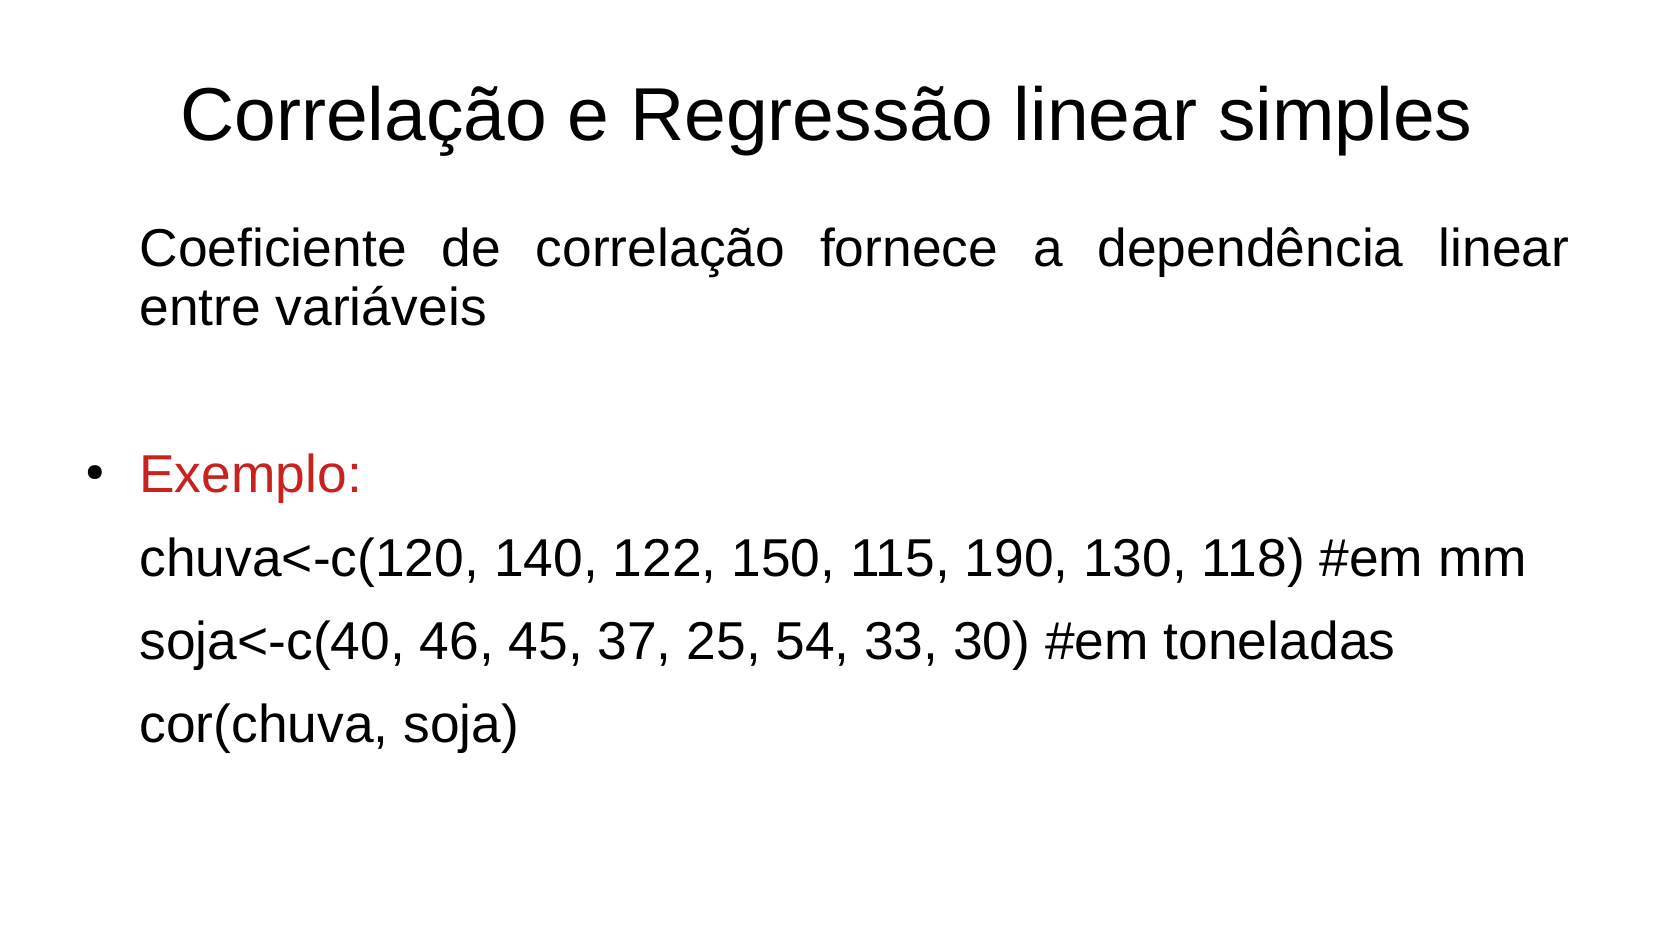

# Correlação e Regressão linear simples
Coeficiente de correlação fornece a dependência linear entre variáveis
Exemplo:
chuva<-c(120, 140, 122, 150, 115, 190, 130, 118) #em mm
soja<-c(40, 46, 45, 37, 25, 54, 33, 30) #em toneladas
cor(chuva, soja)